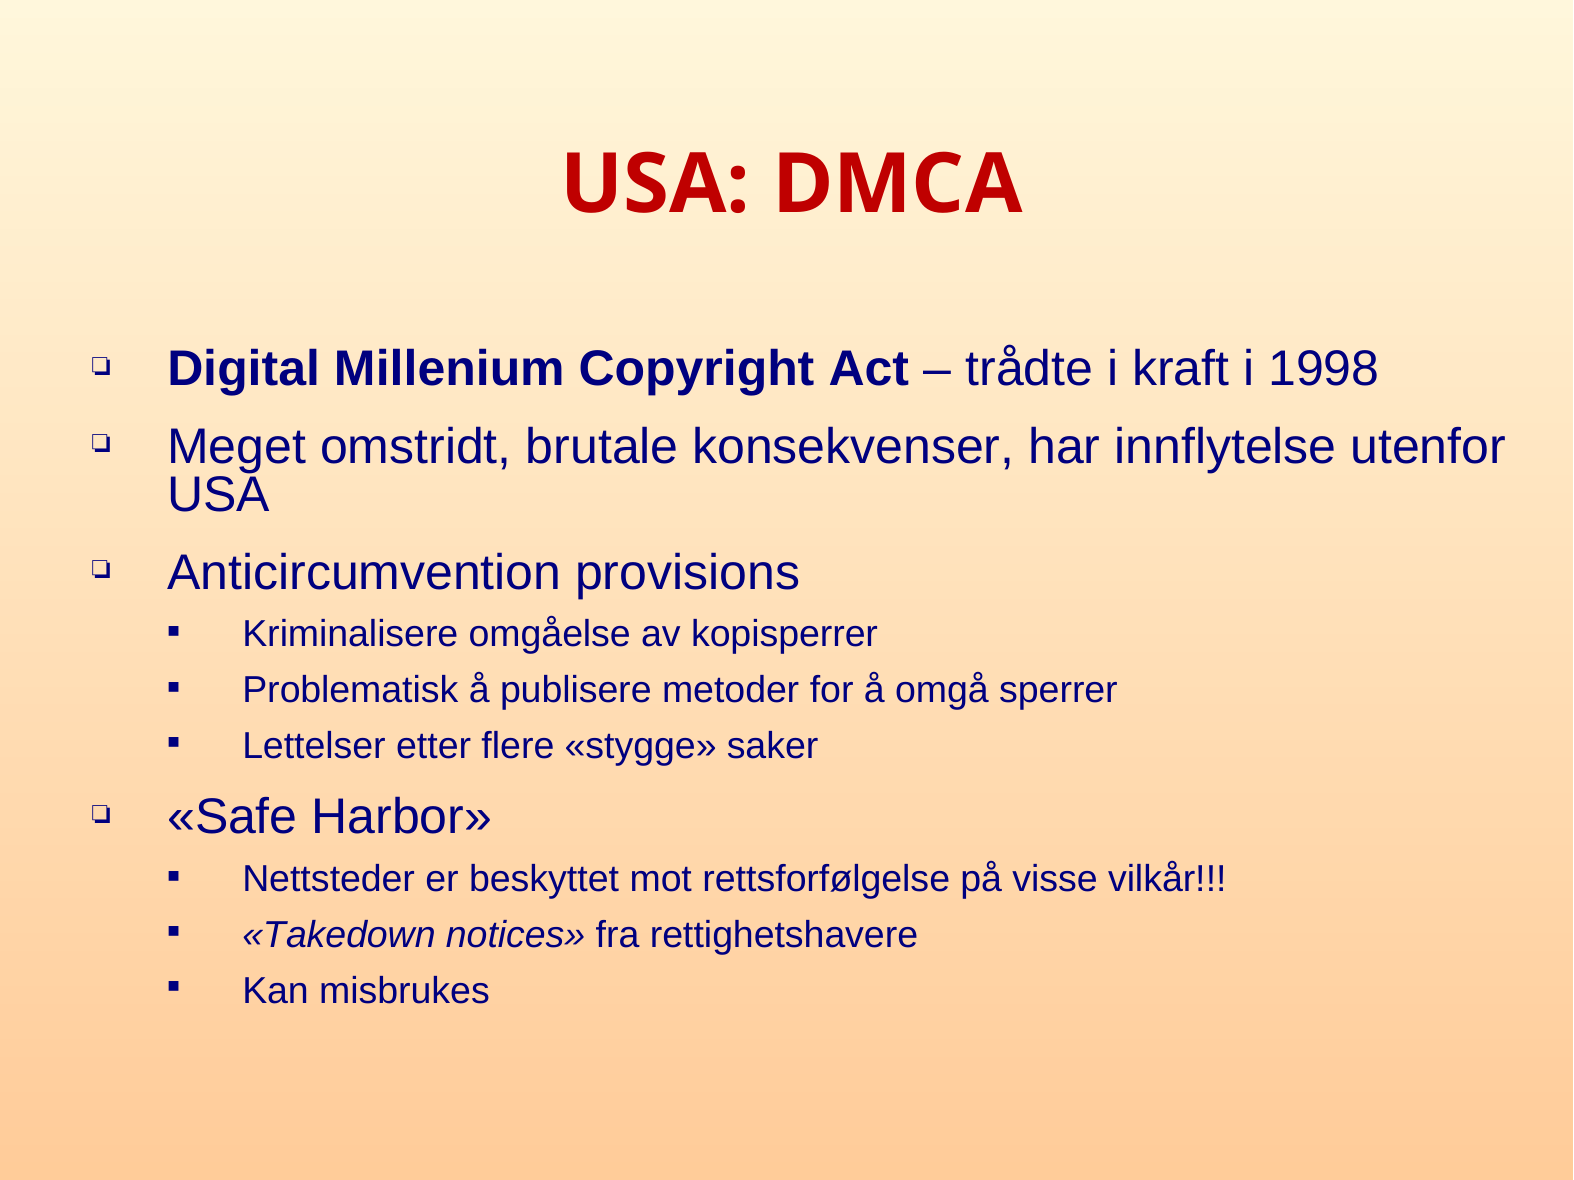

# USA: DMCA
Digital Millenium Copyright Act – trådte i kraft i 1998
Meget omstridt, brutale konsekvenser, har innflytelse utenfor USA
Anticircumvention provisions
Kriminalisere omgåelse av kopisperrer
Problematisk å publisere metoder for å omgå sperrer
Lettelser etter flere «stygge» saker
«Safe Harbor»
Nettsteder er beskyttet mot rettsforfølgelse på visse vilkår!!!
«Takedown notices» fra rettighetshavere
Kan misbrukes